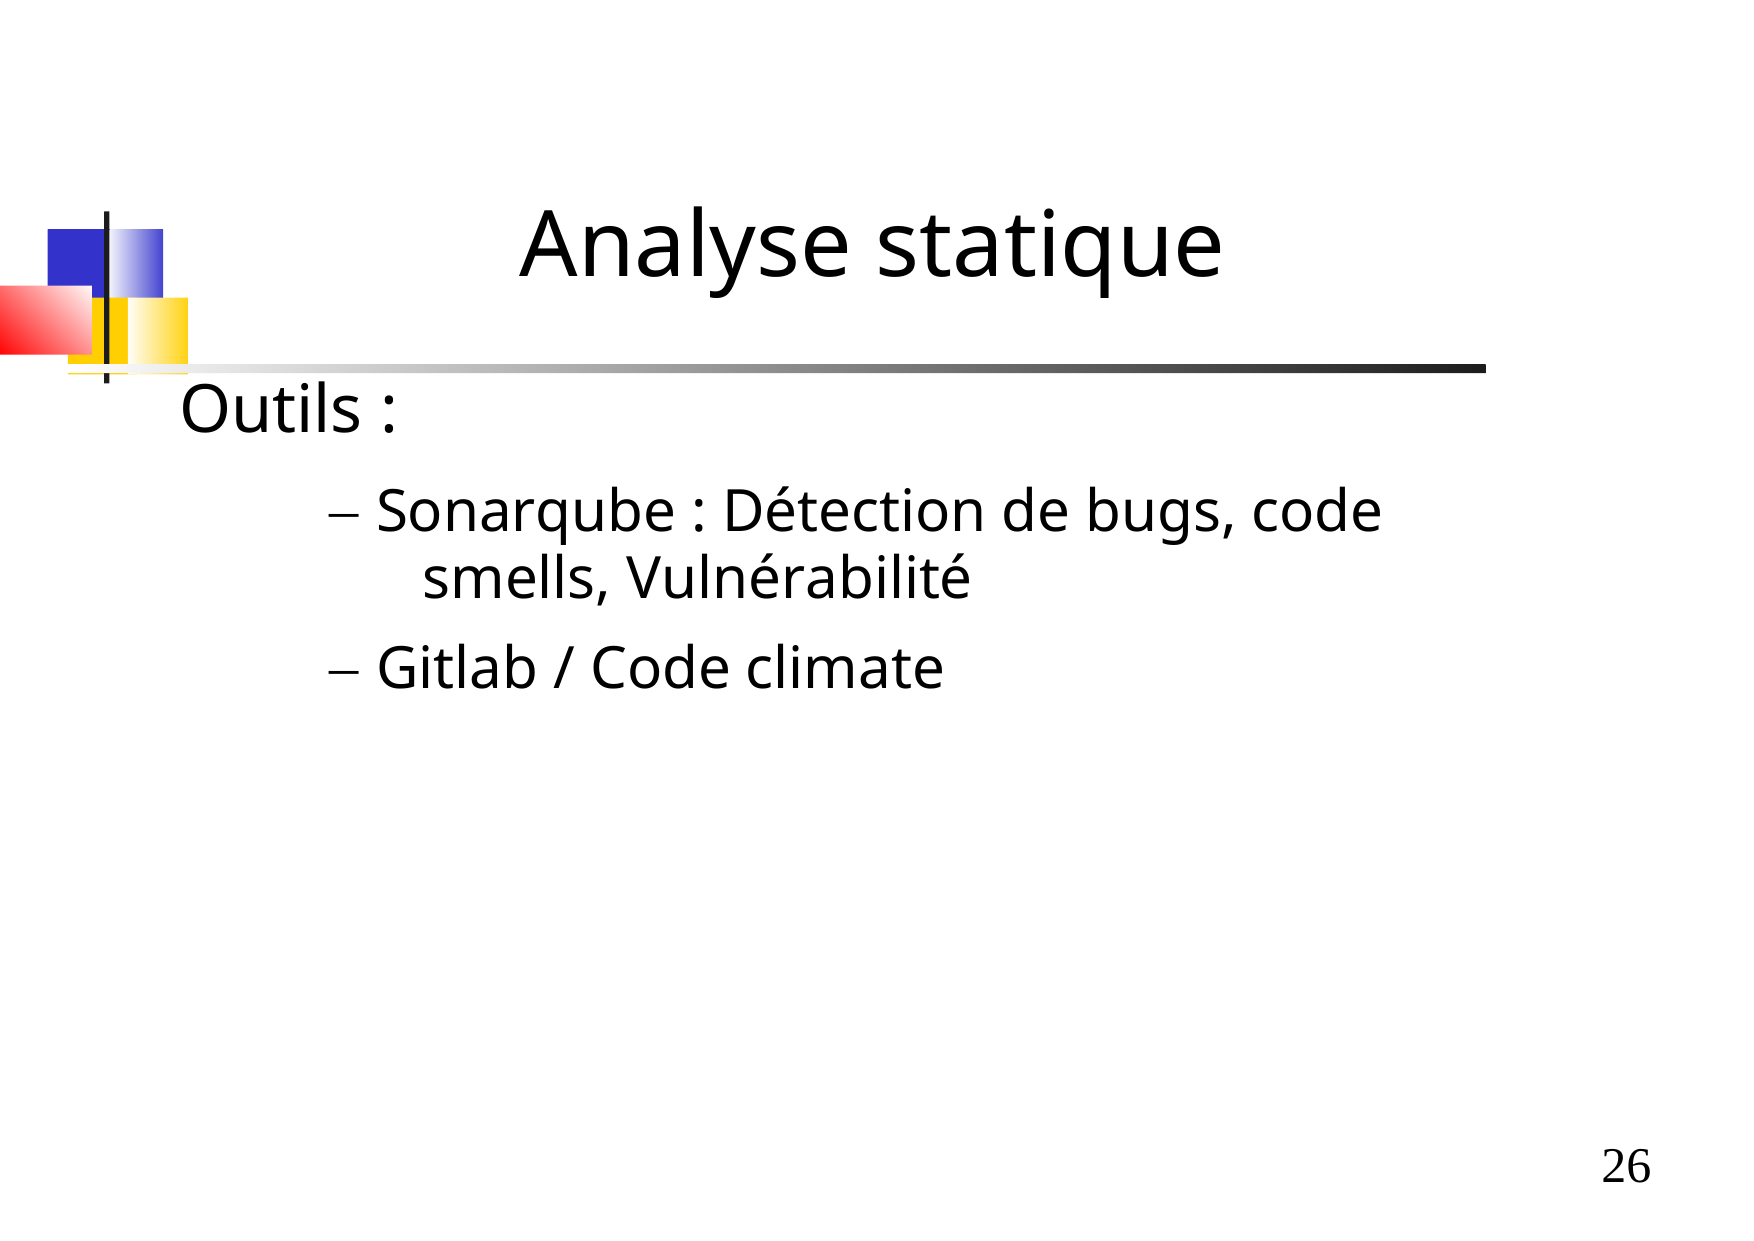

# Analyse statique
Outils :
Sonarqube : Détection de bugs, code smells, Vulnérabilité
Gitlab / Code climate